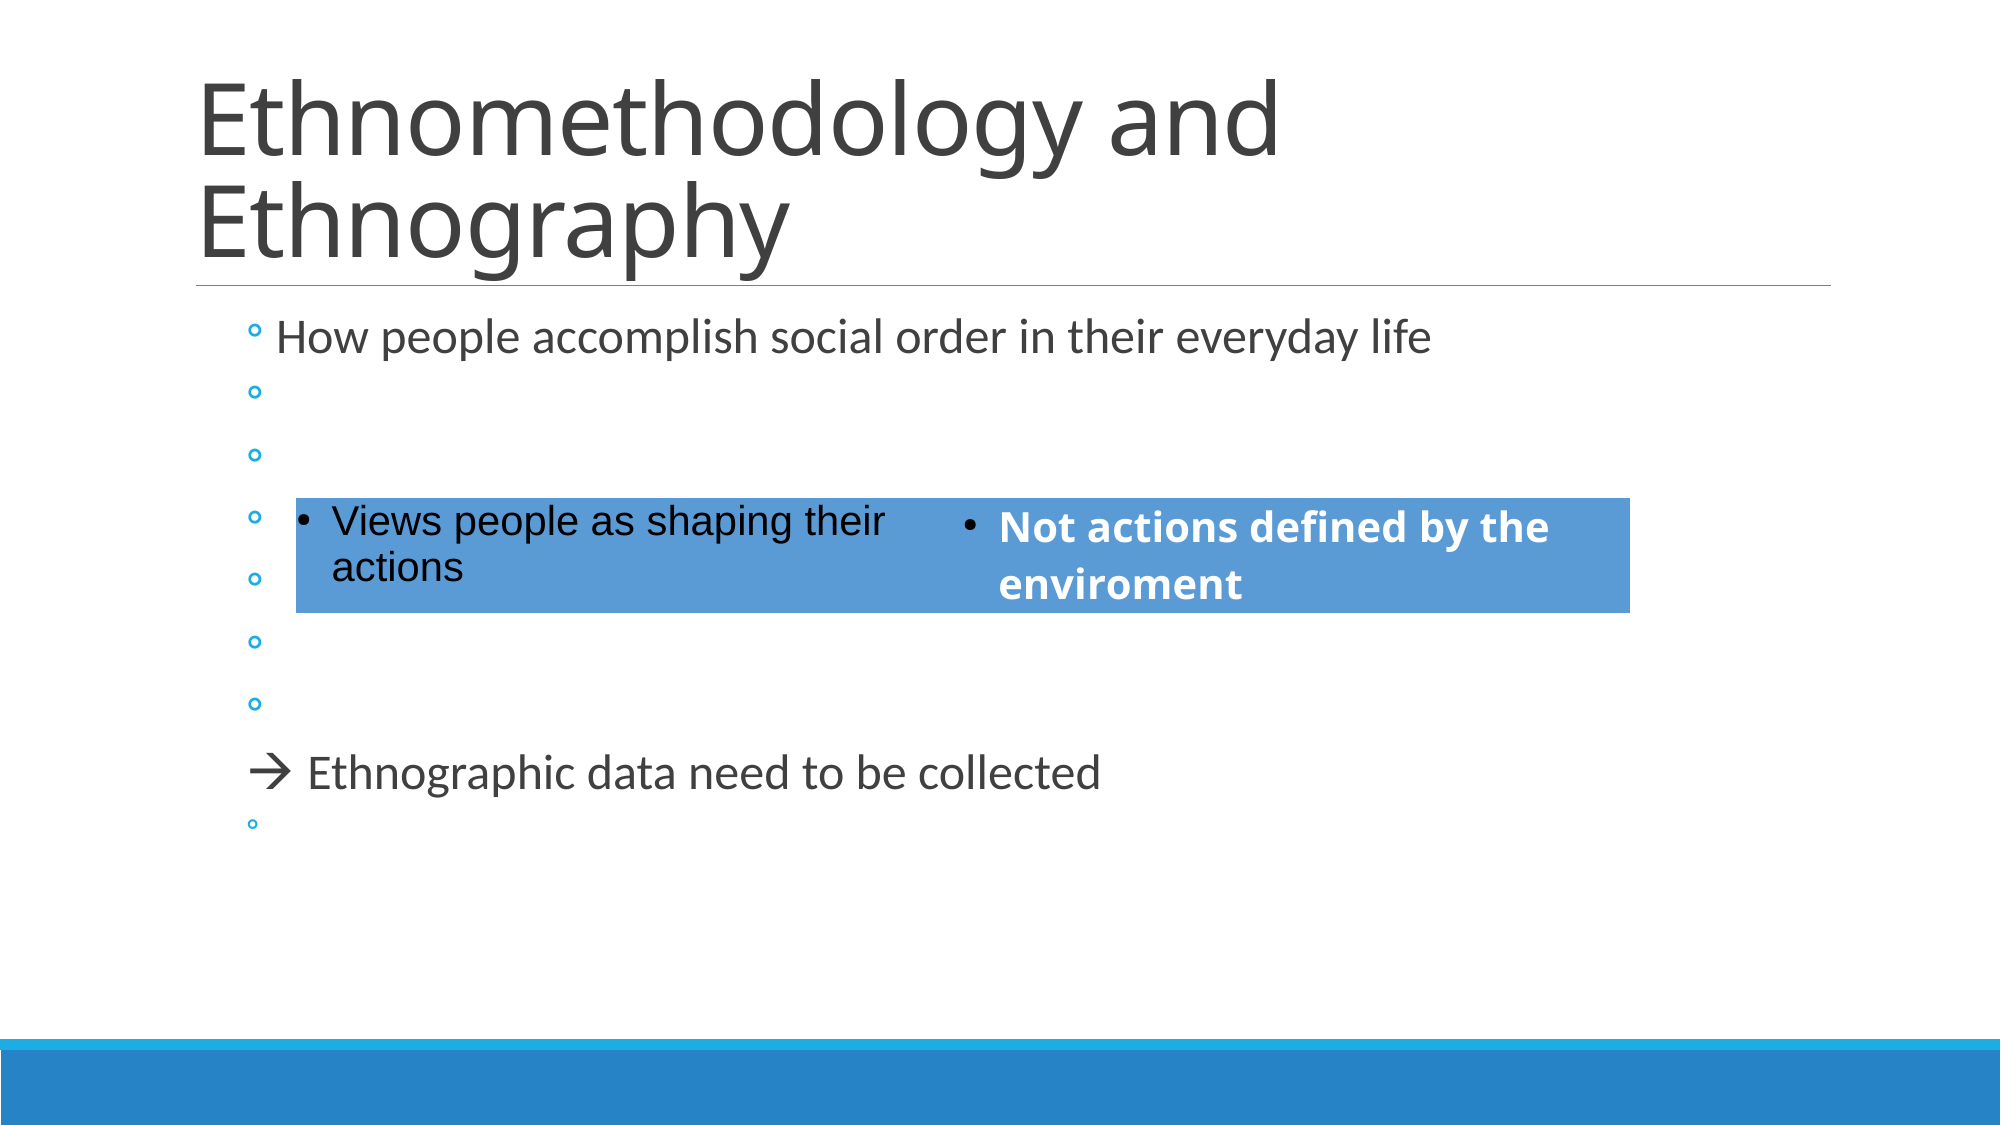

# Ethnomethodology and Ethnography
How people accomplish social order in their everyday life
 Ethnographic data need to be collected
| Views people as shaping their actions | Not actions defined by the enviroment |
| --- | --- |